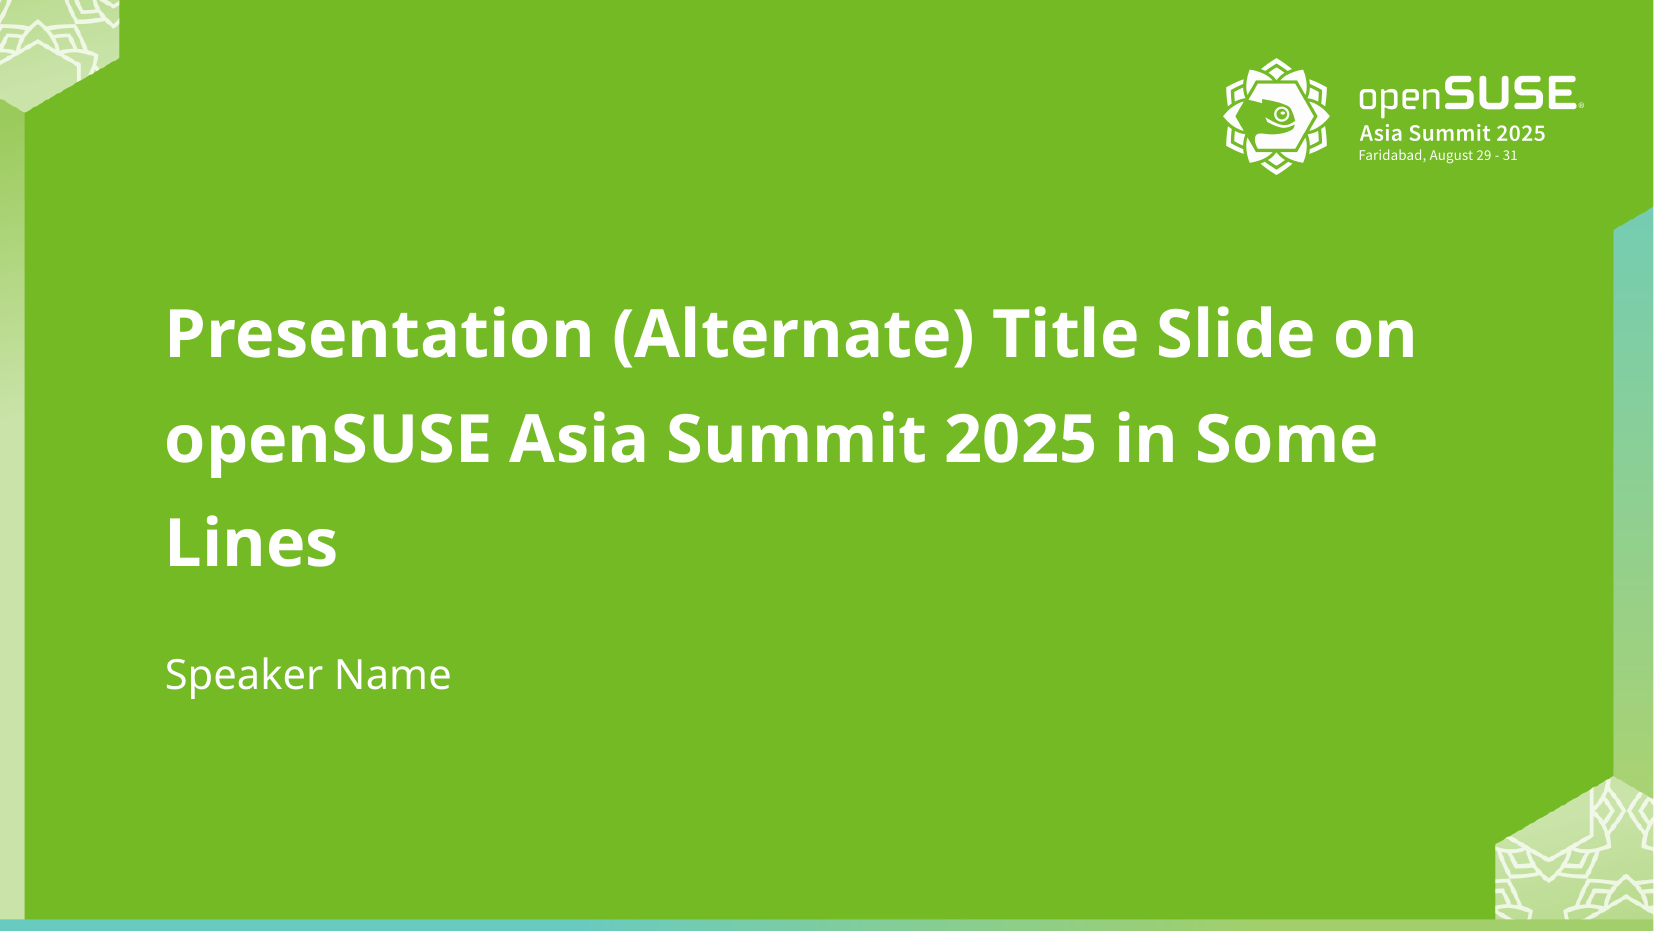

Presentation (Alternate) Title Slide on openSUSE Asia Summit 2025 in Some Lines
Speaker Name